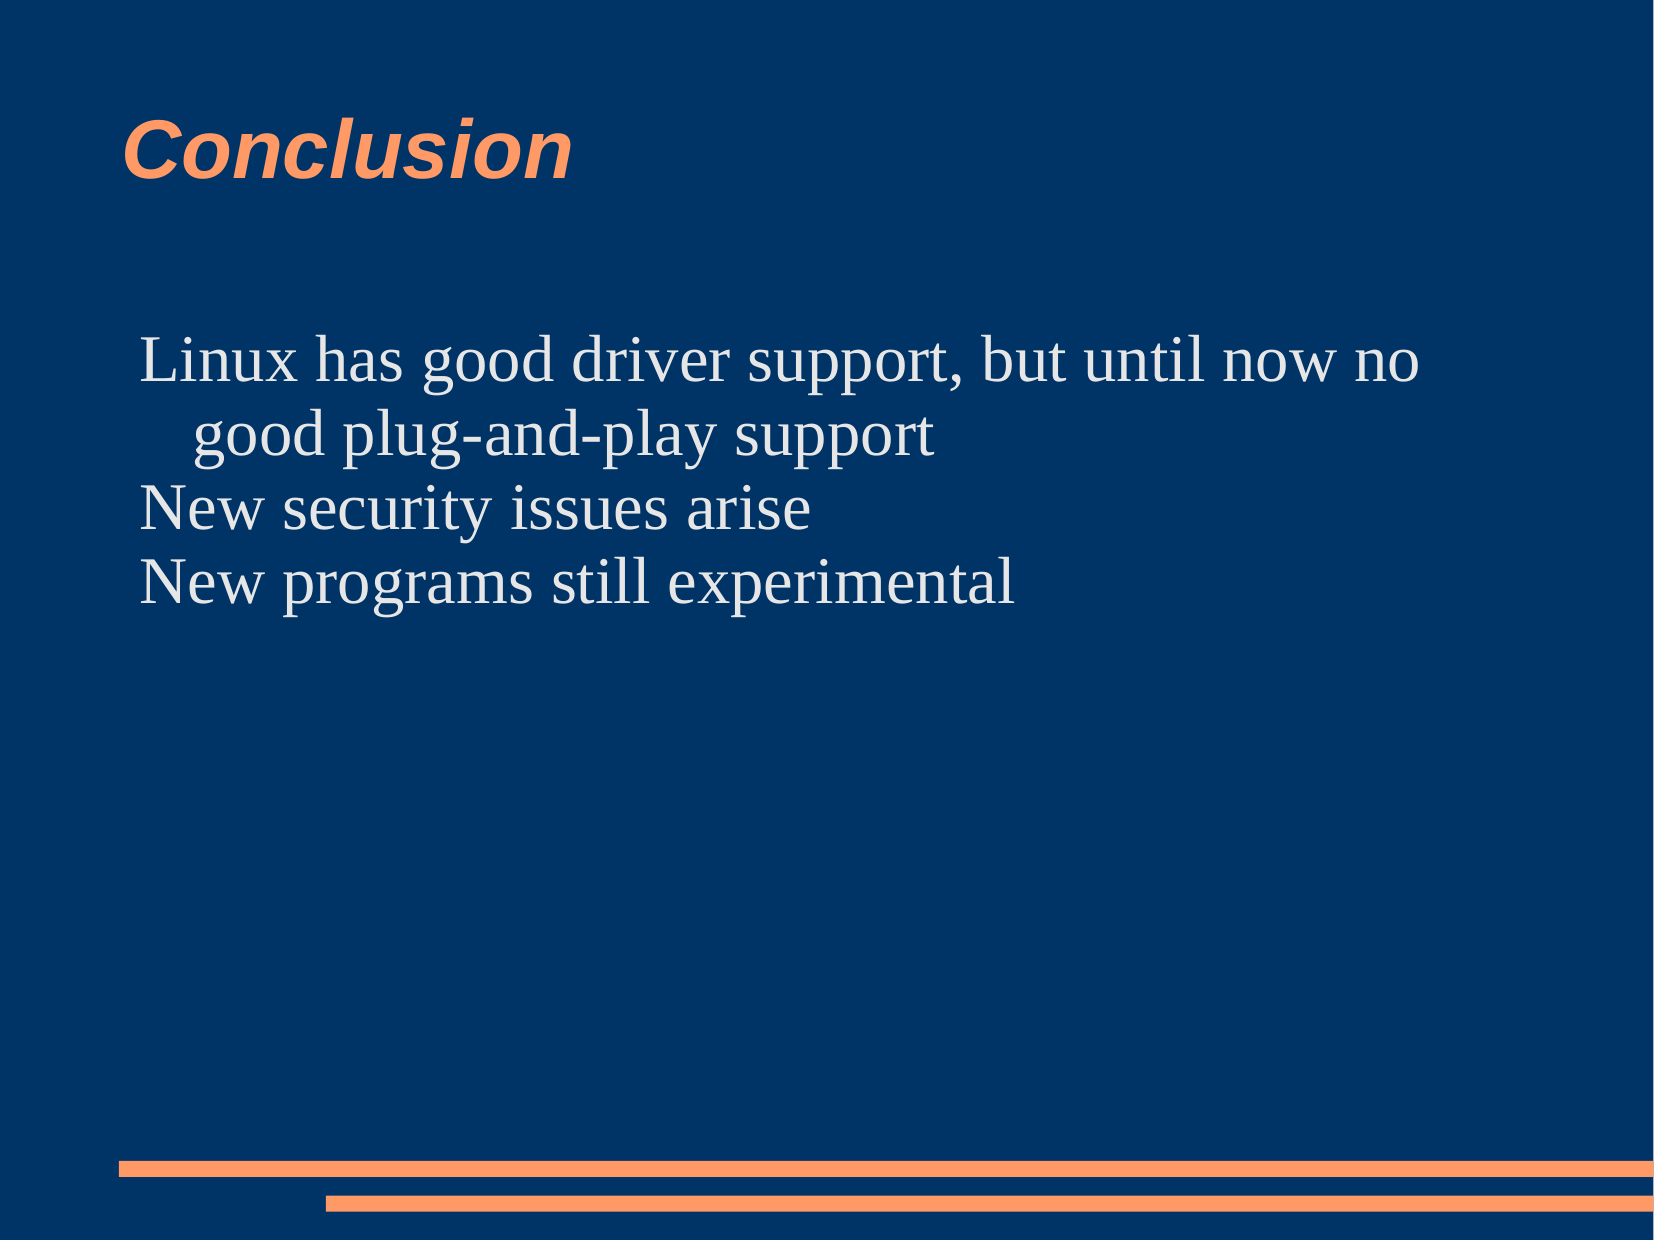

# Conclusion
Linux has good driver support, but until now no good plug-and-play support
New security issues arise
New programs still experimental